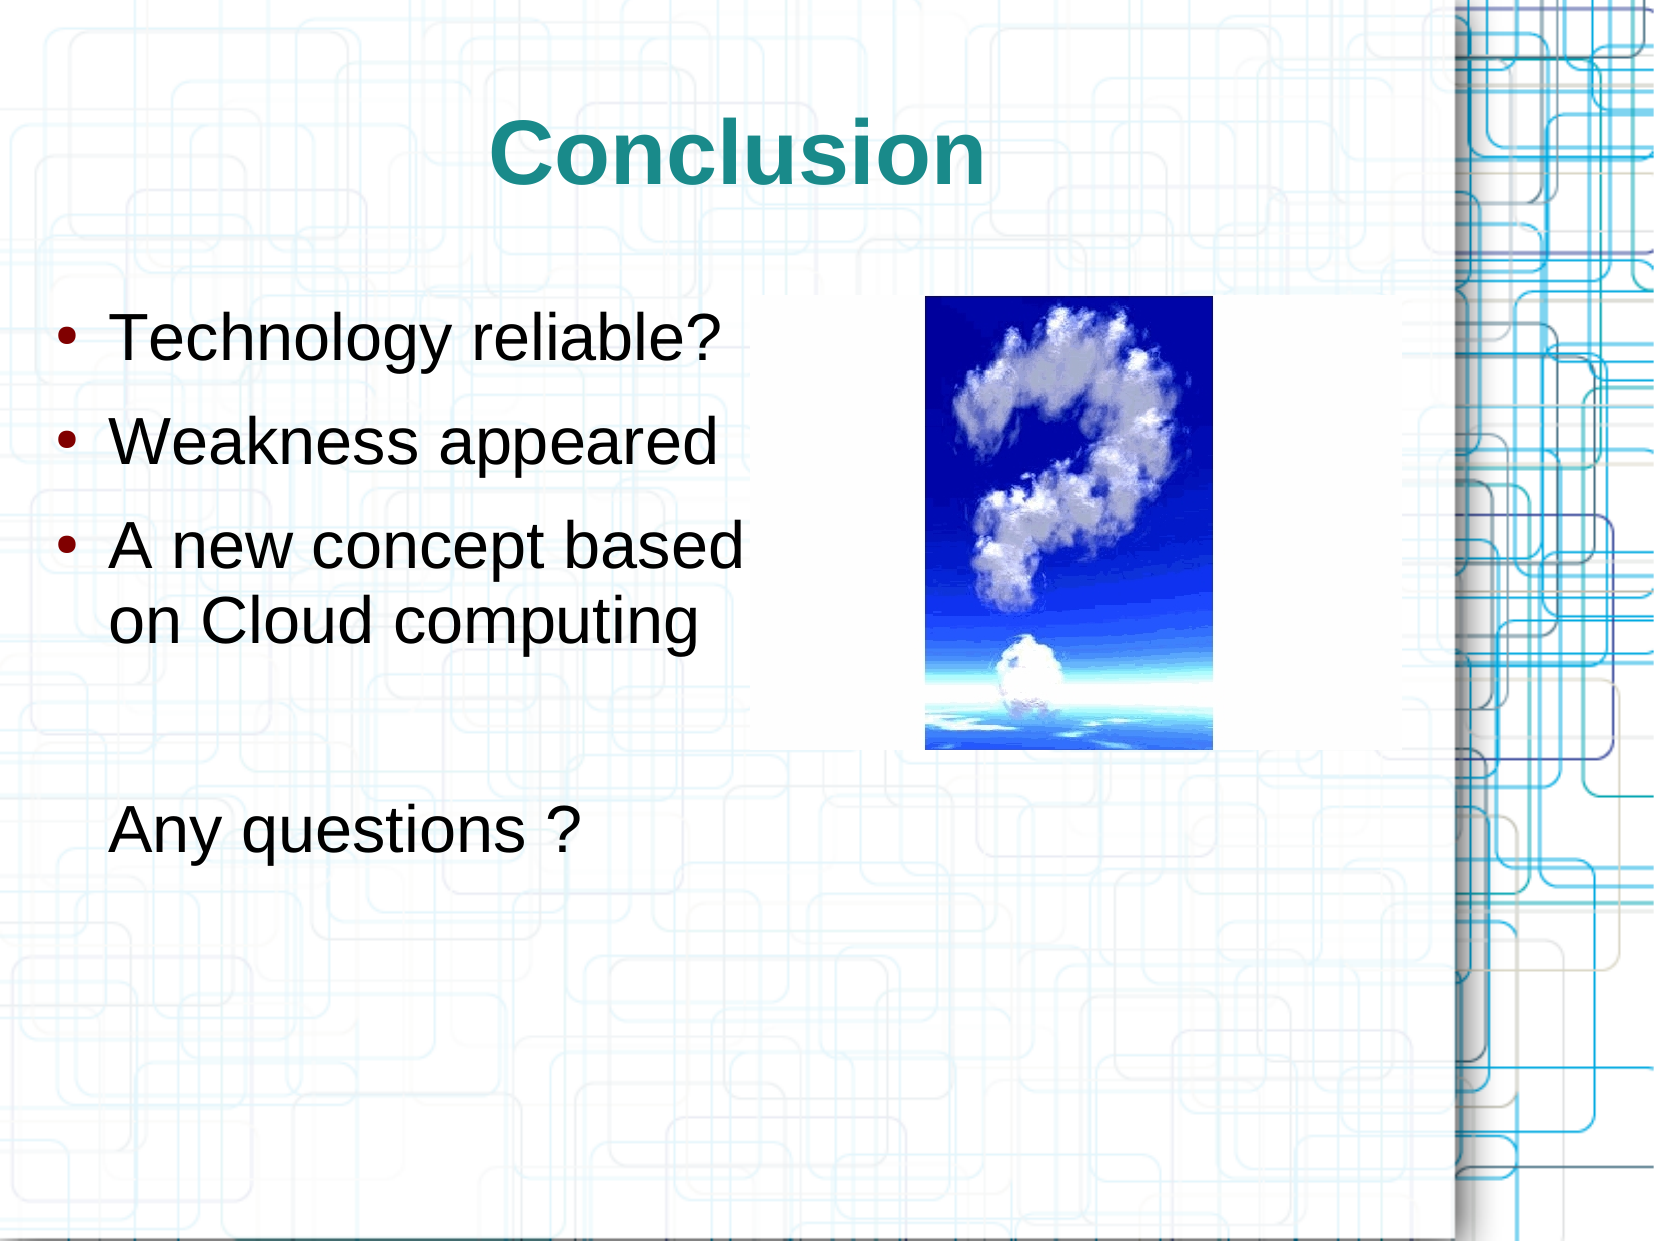

# Conclusion
Technology reliable?
Weakness appeared
A new concept based on Cloud computing
Any questions ?